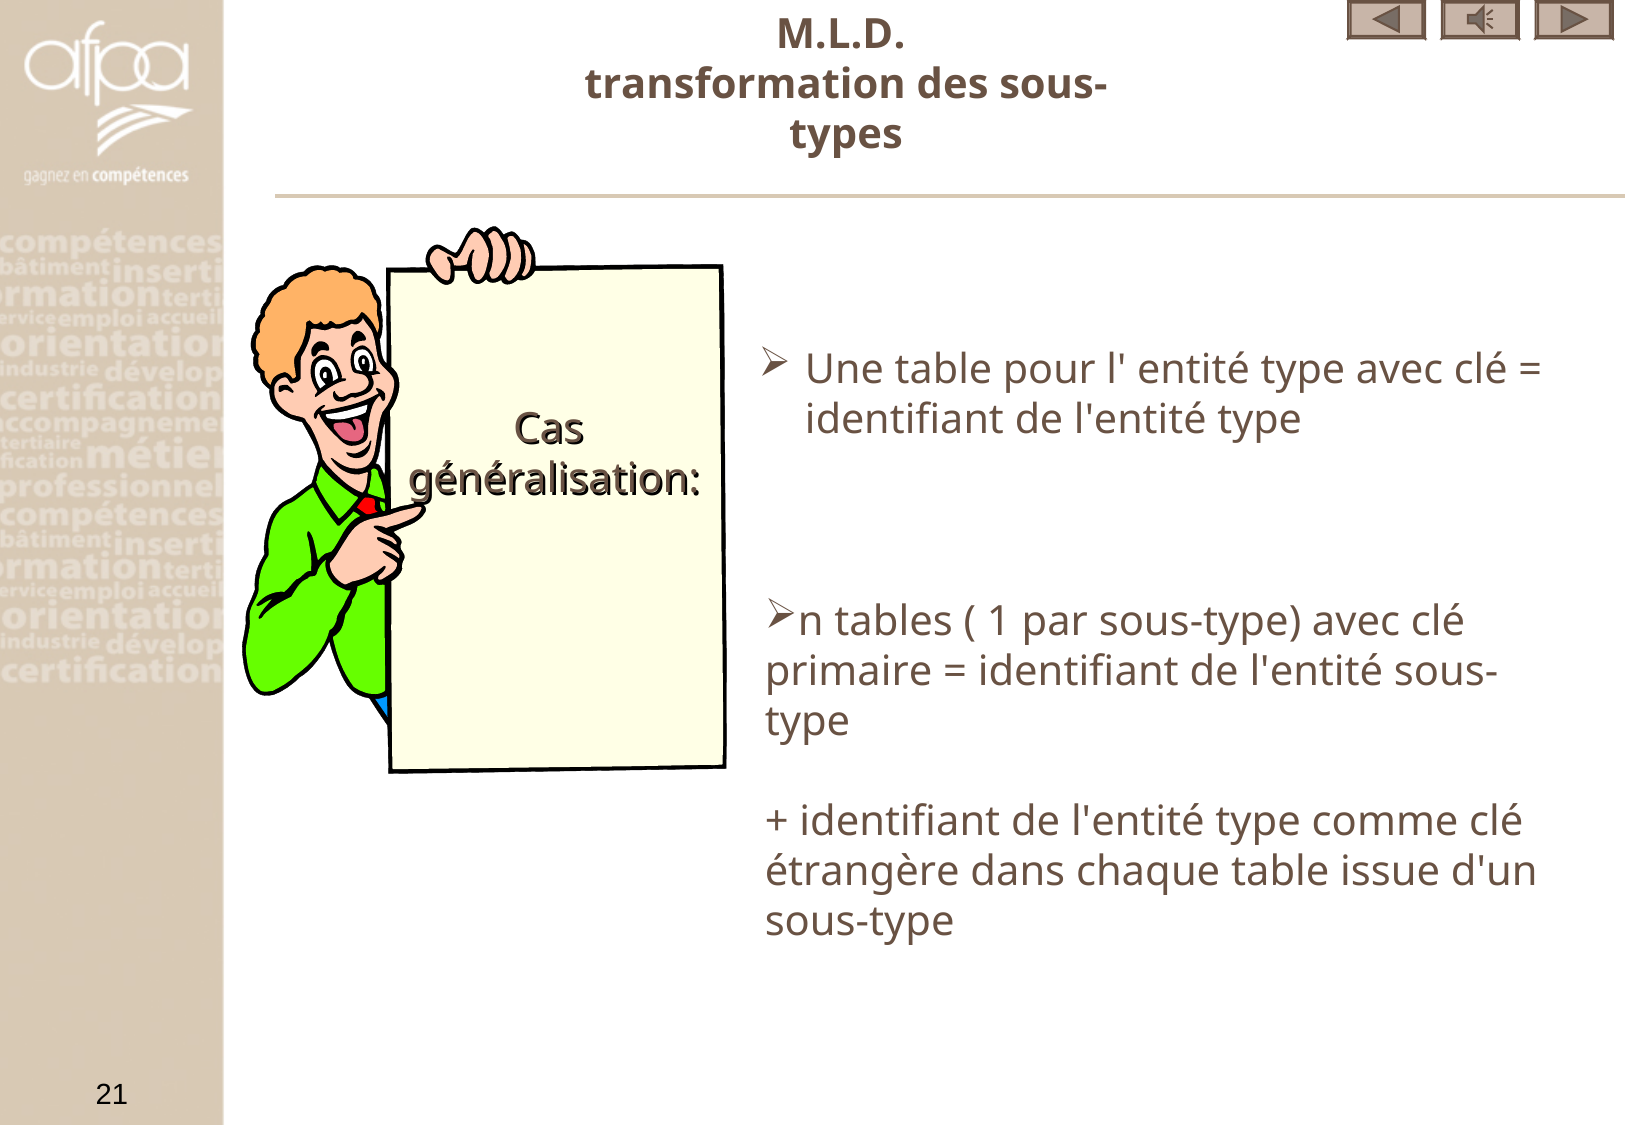

# M.L.D. transformation des sous-types
Une table pour l' entité type avec clé = identifiant de l'entité type
Cas
généralisation:
n tables ( 1 par sous-type) avec clé primaire = identifiant de l'entité sous-type
+ identifiant de l'entité type comme clé étrangère dans chaque table issue d'un sous-type